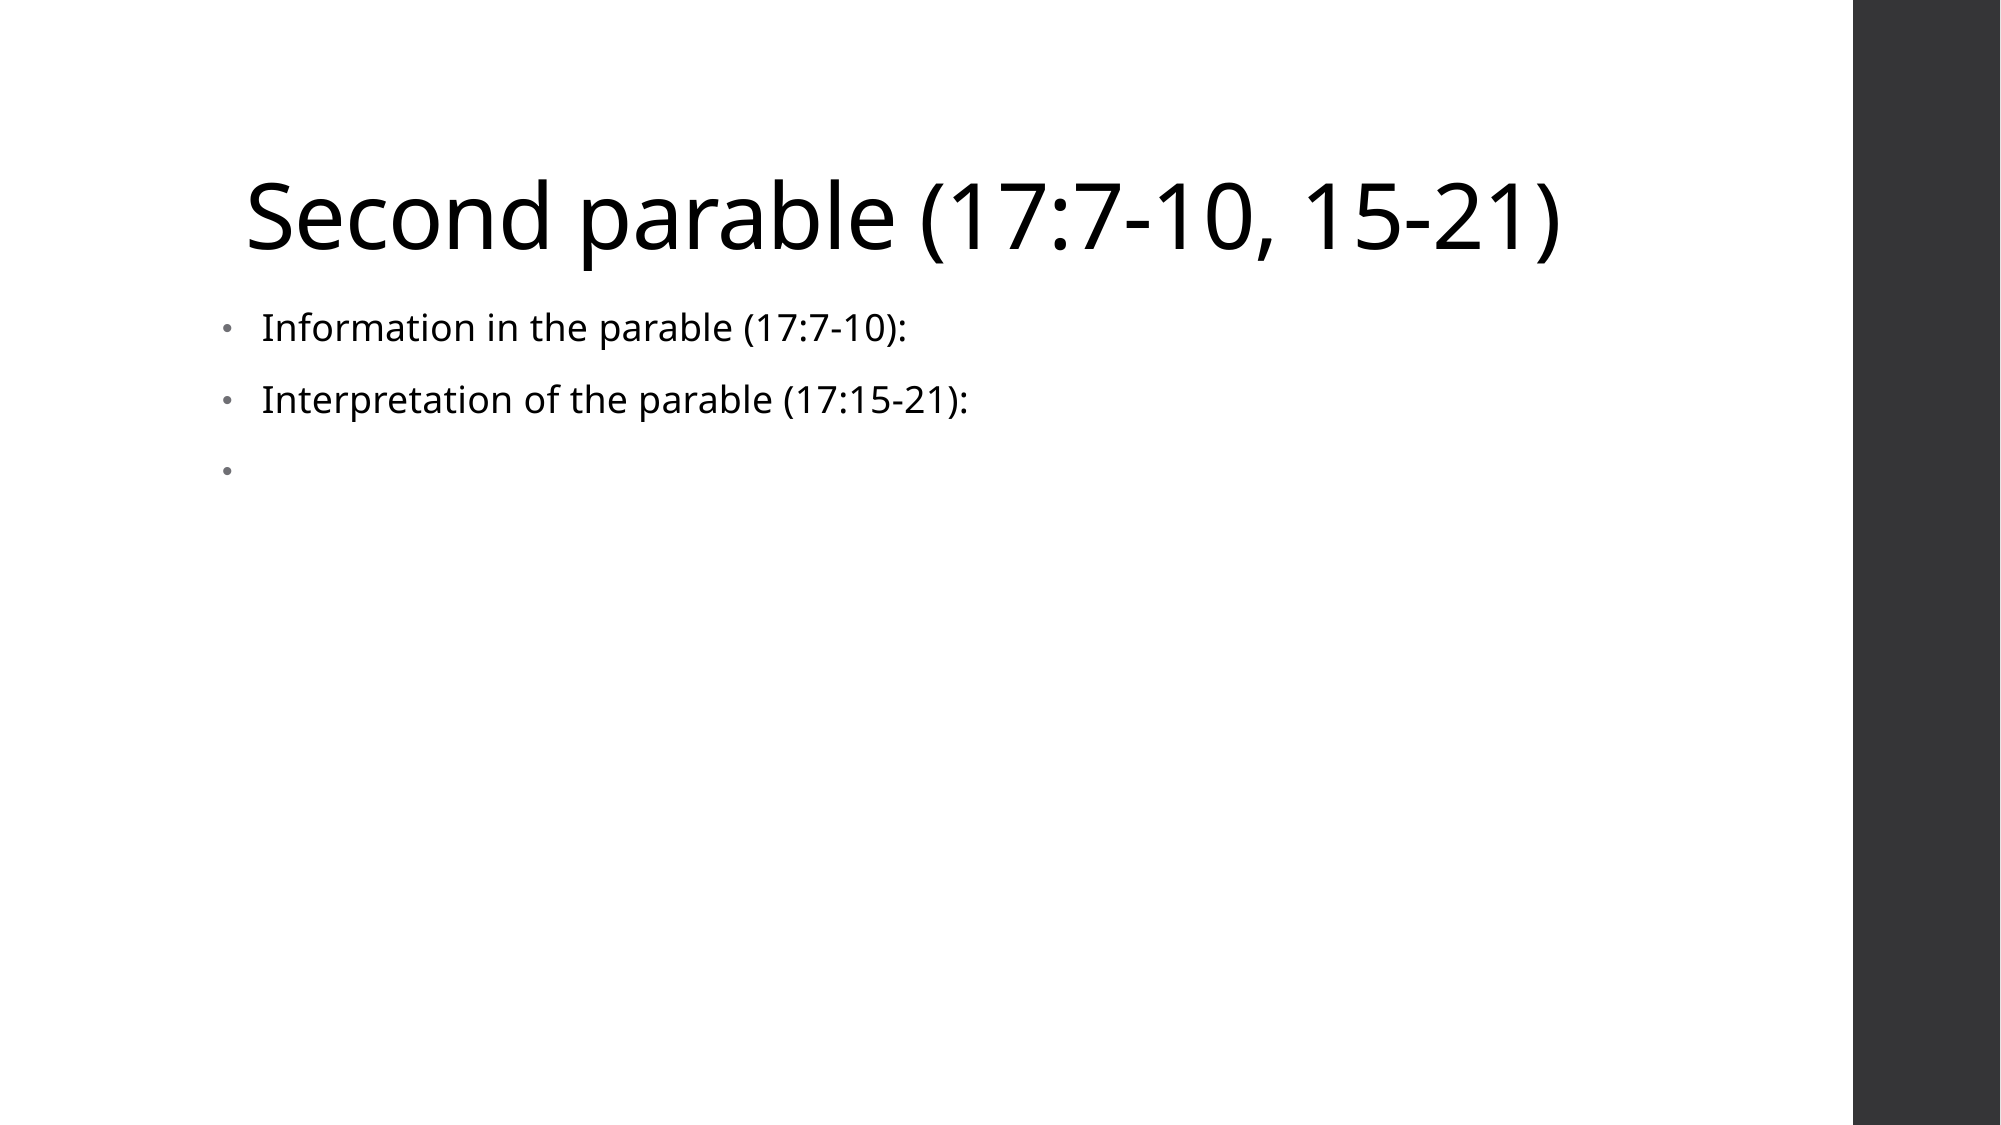

# Second parable (17:7-10, 15-21)
 Information in the parable (17:7-10):
 Interpretation of the parable (17:15-21):